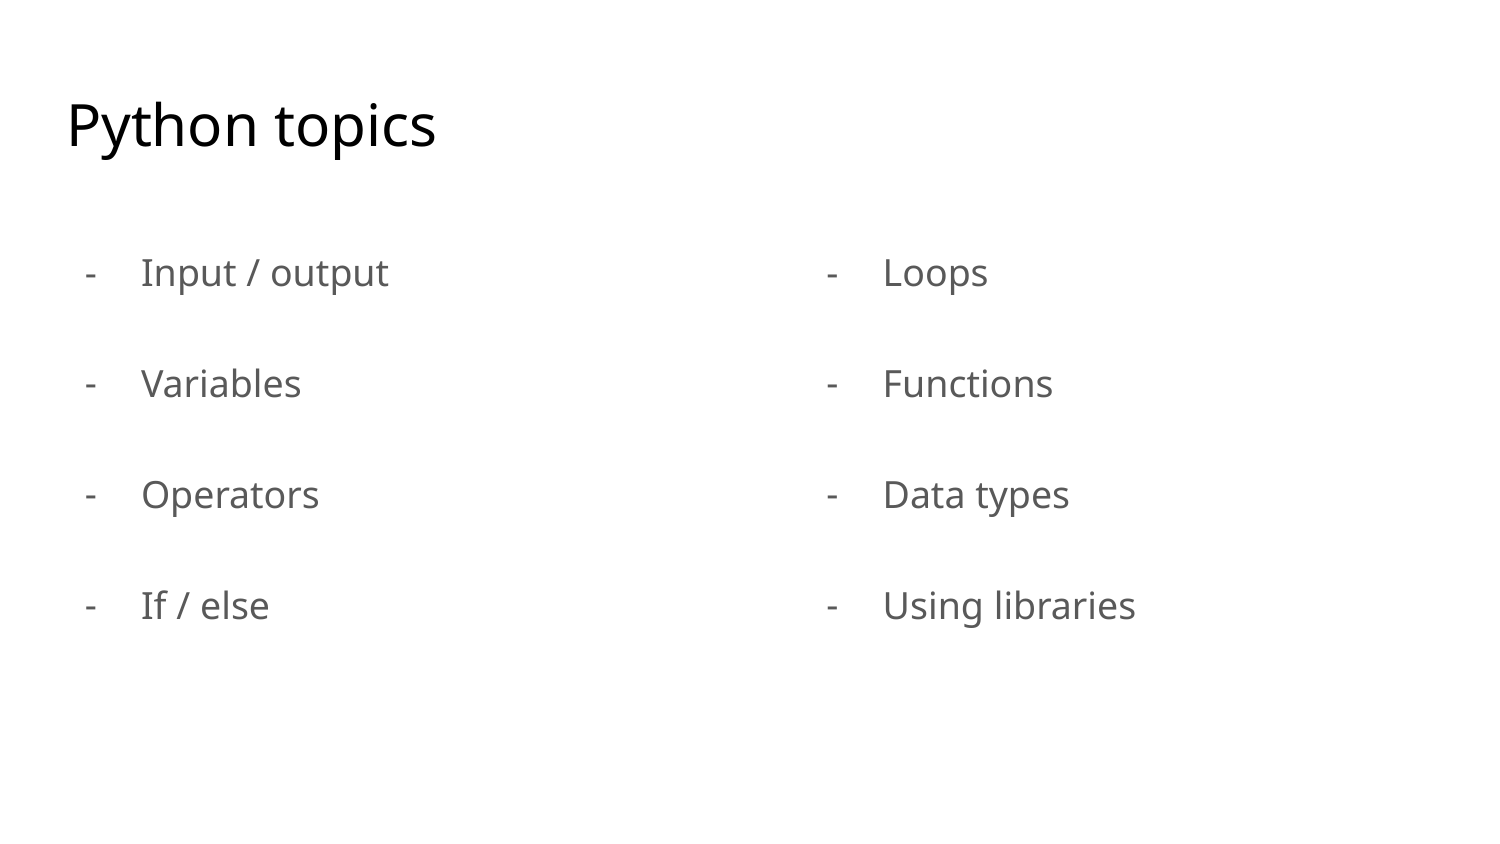

# Python topics
Input / output
Variables
Operators
If / else
Loops
Functions
Data types
Using libraries